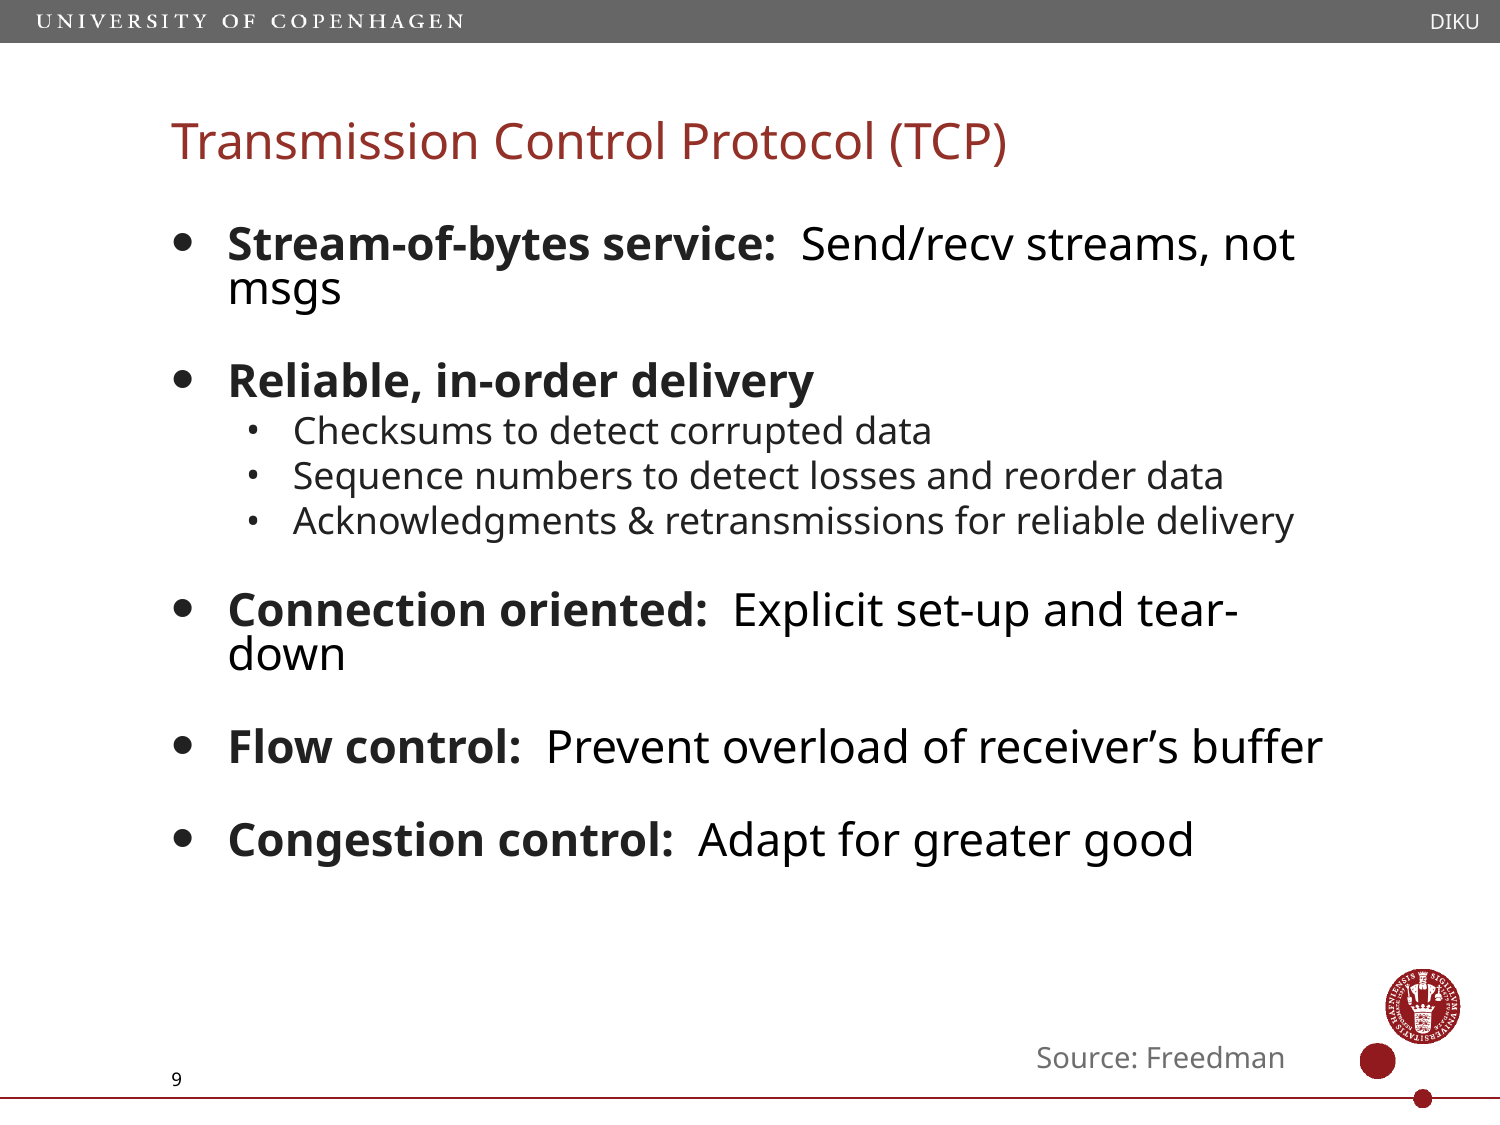

DIKU
# Transmission Control Protocol (TCP)
Stream-of-bytes service: Send/recv streams, not msgs
Reliable, in-order delivery
Checksums to detect corrupted data
Sequence numbers to detect losses and reorder data
Acknowledgments & retransmissions for reliable delivery
Connection oriented: Explicit set-up and tear-down
Flow control: Prevent overload of receiver’s buffer
Congestion control: Adapt for greater good
Source: Freedman